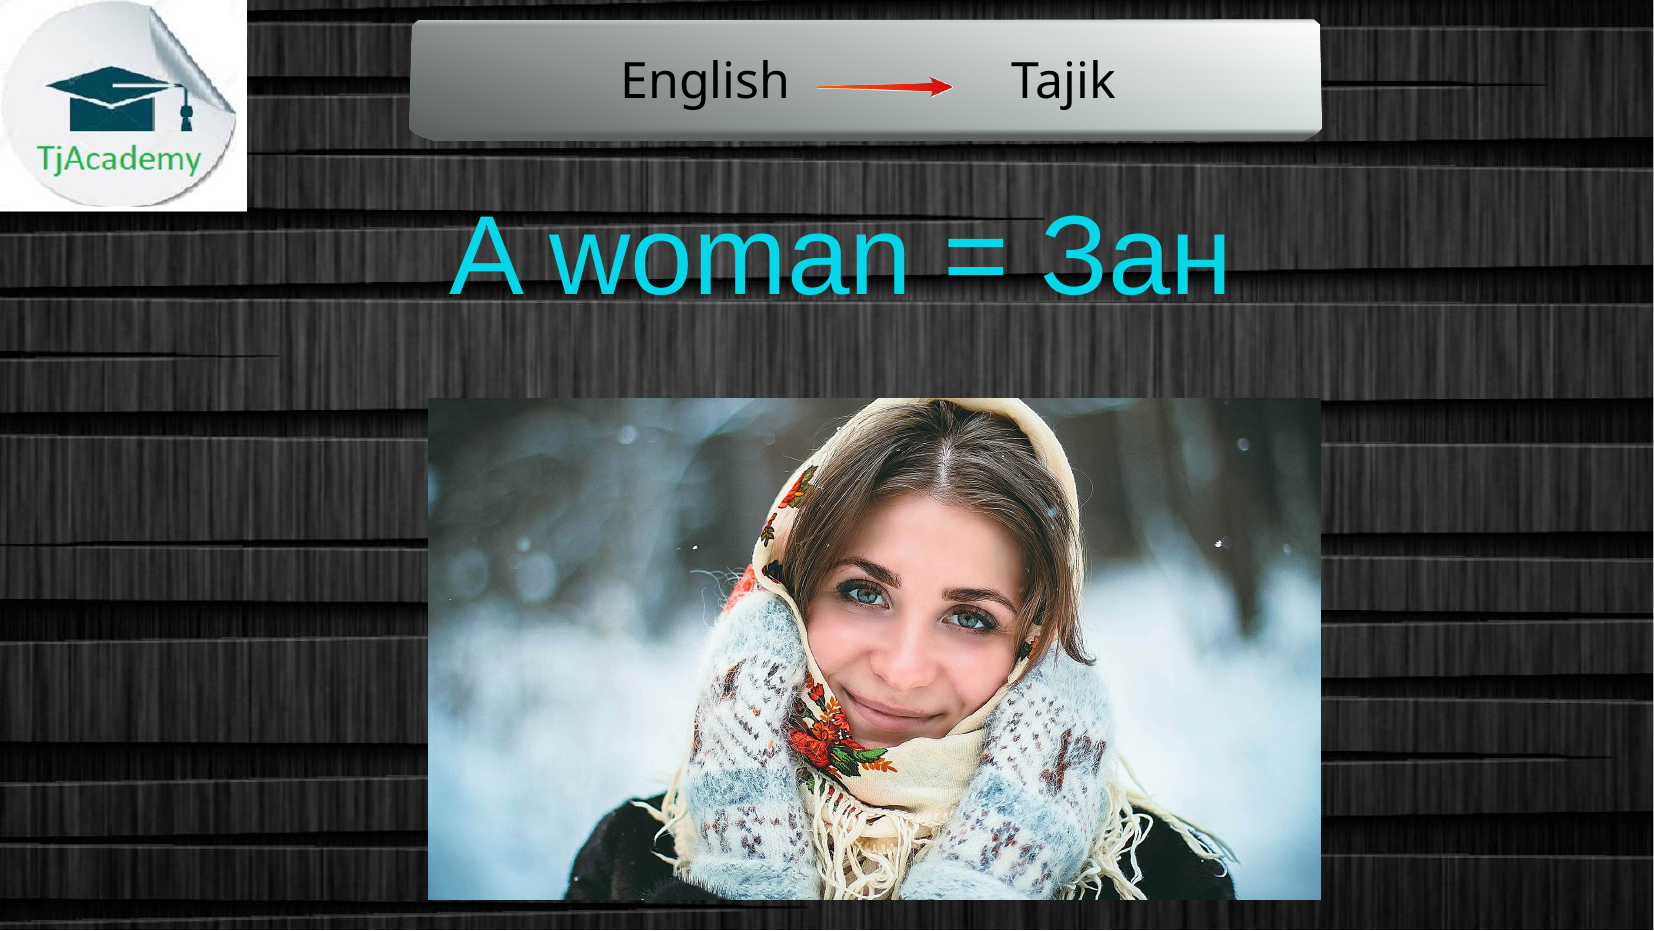

English Tajik
#
A woman = Зан